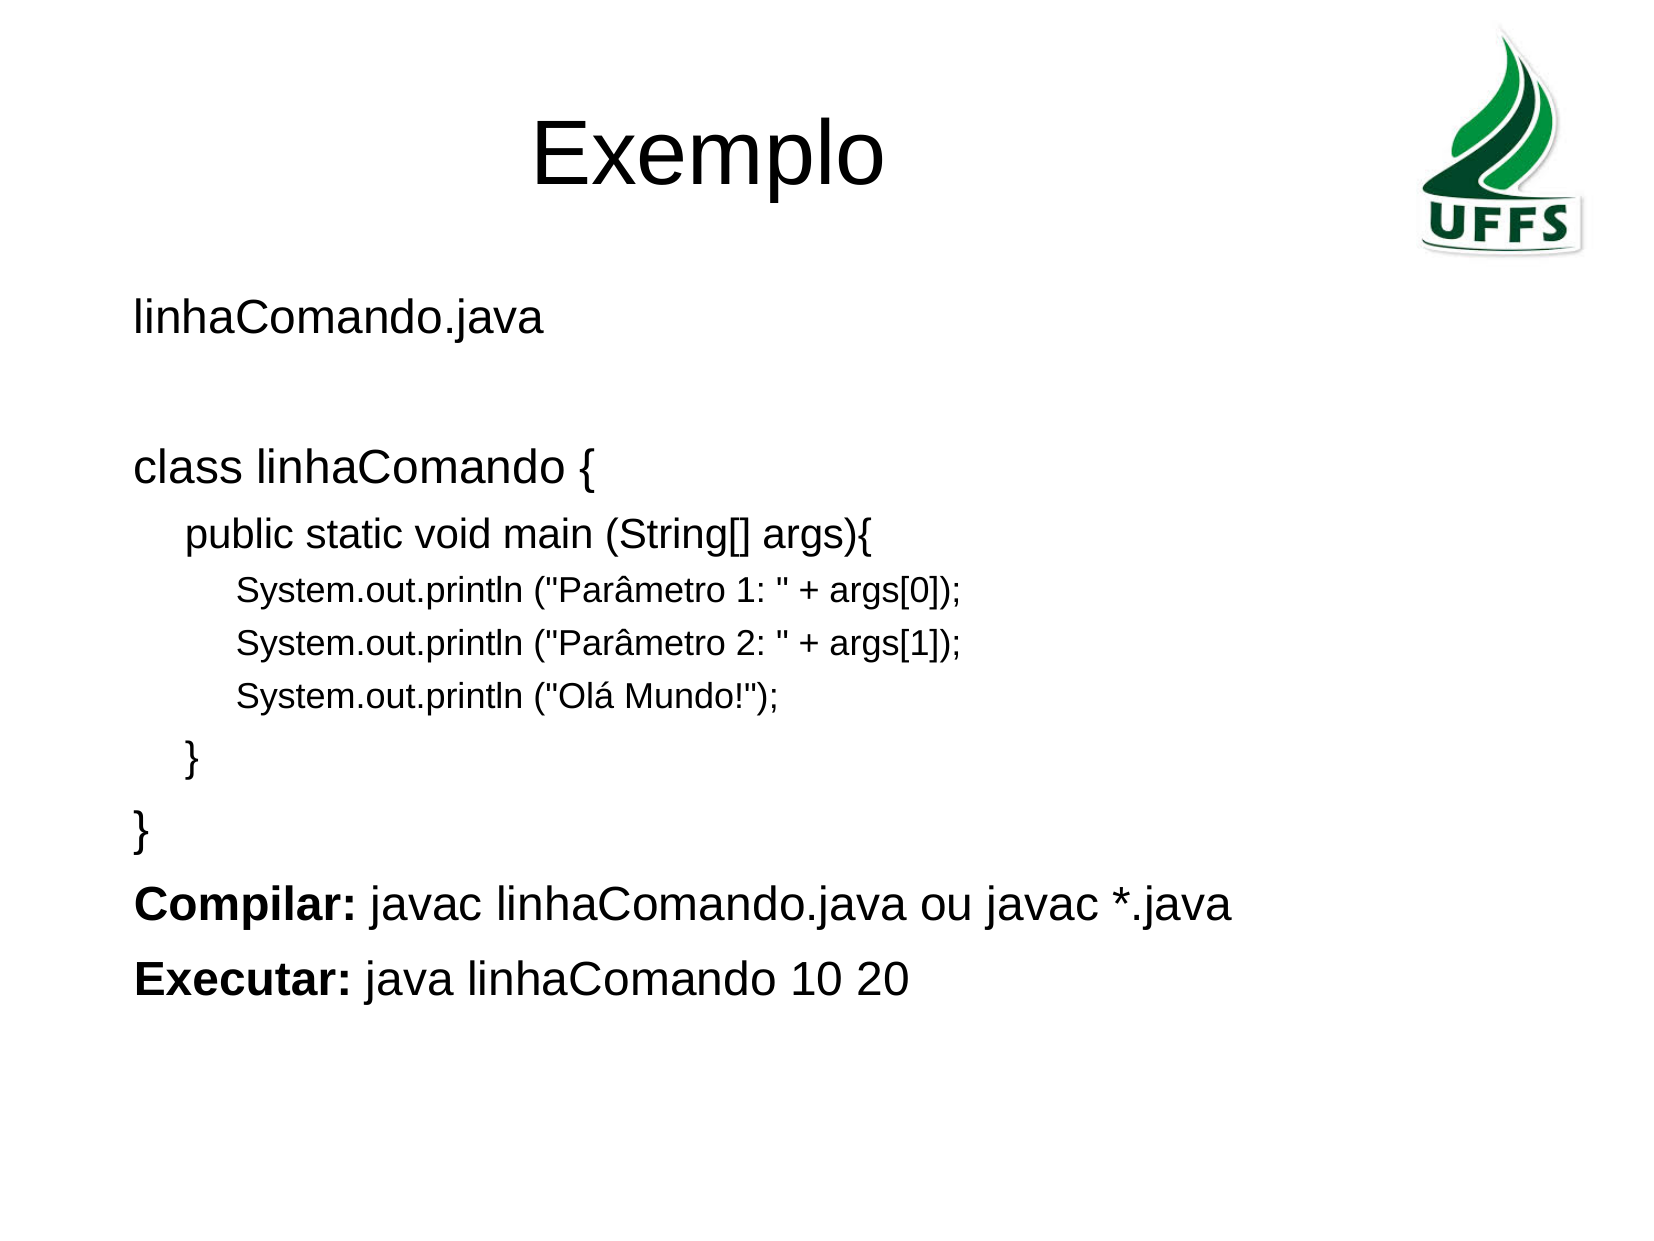

# Exemplo
linhaComando.java
class linhaComando {
public static void main (String[] args){
System.out.println ("Parâmetro 1: " + args[0]);
System.out.println ("Parâmetro 2: " + args[1]);
System.out.println ("Olá Mundo!");
}
}
Compilar: javac linhaComando.java ou javac *.java
Executar: java linhaComando 10 20